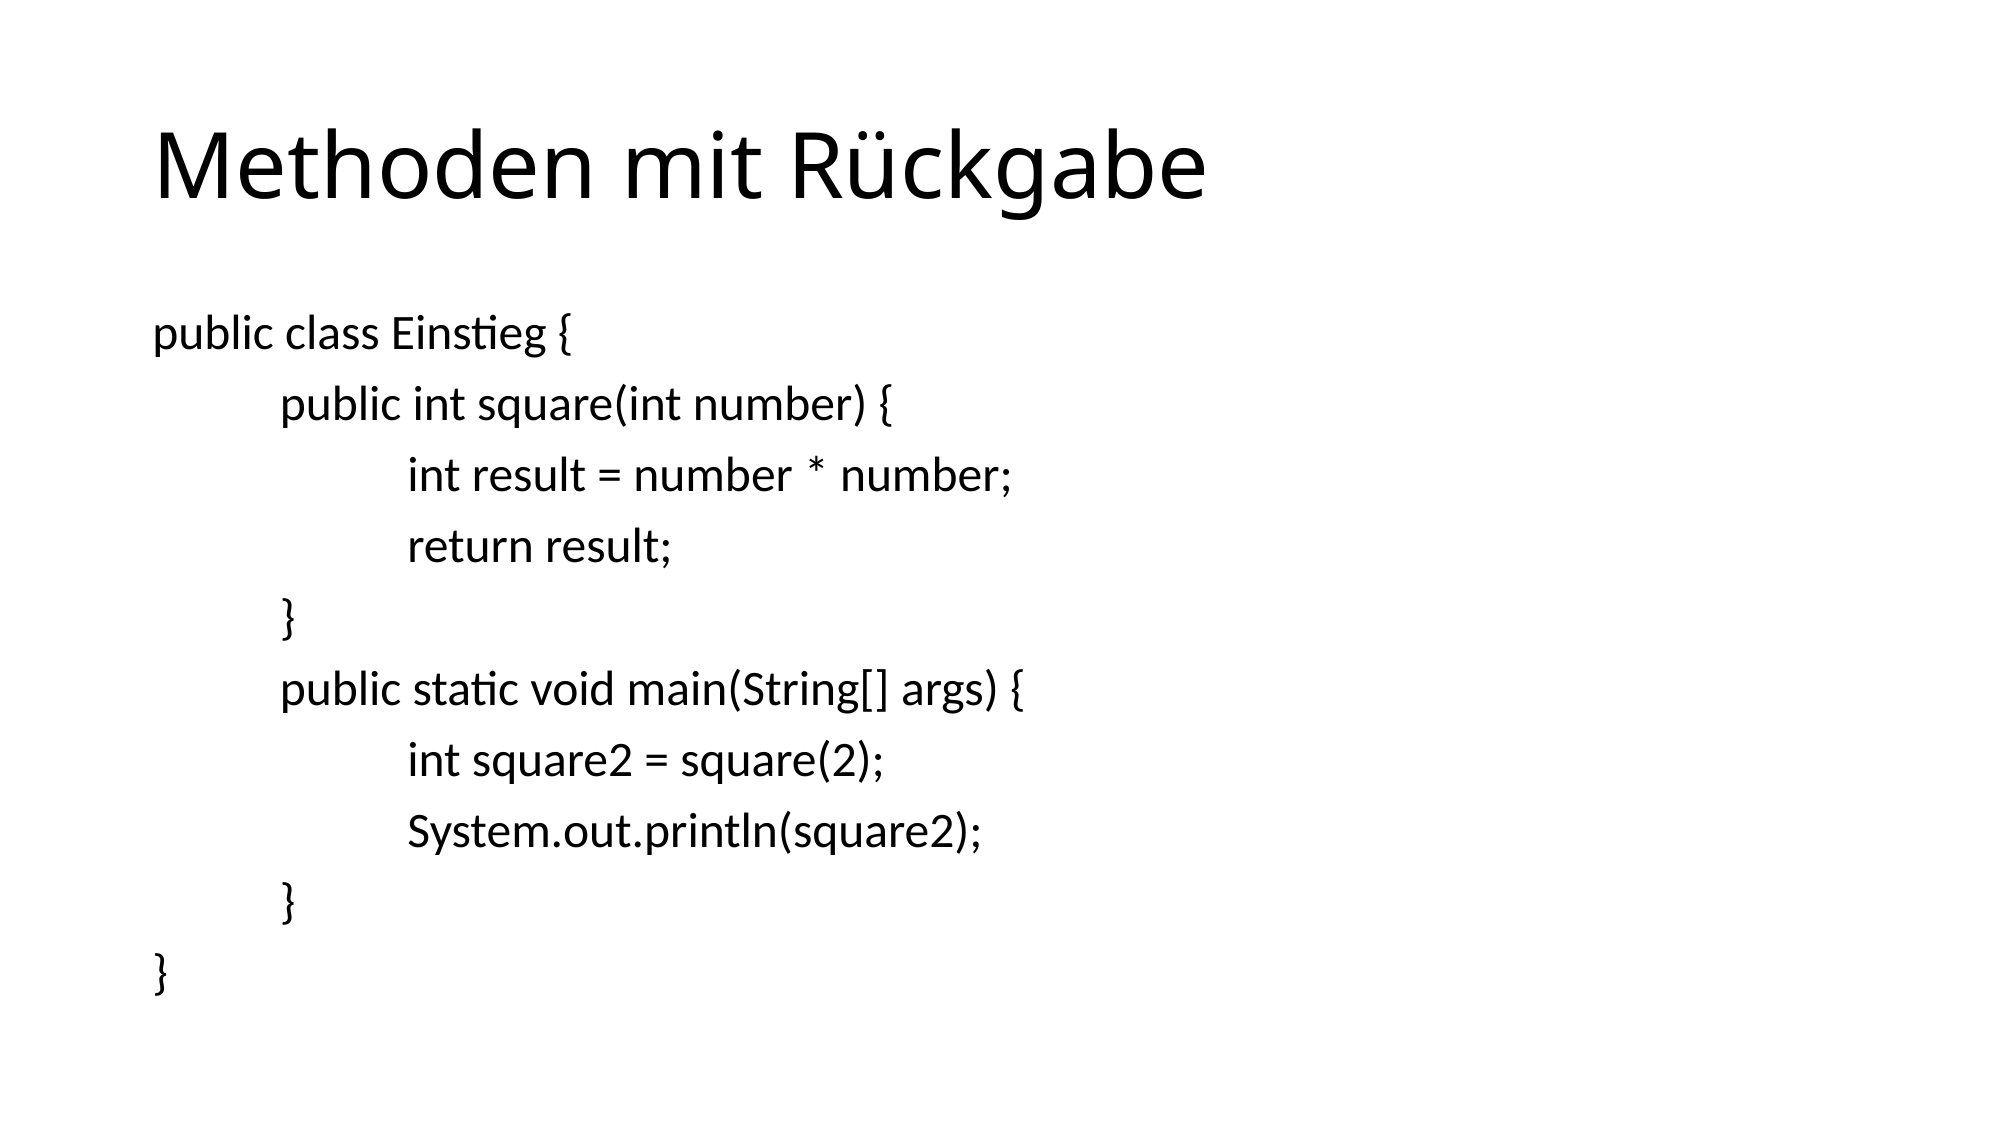

# Methoden mit Rückgabe
public class Einstieg {
	public int square(int number) {
		int result = number * number;
 		return result;
 	}
	public static void main(String[] args) {
 		int square2 = square(2);
		System.out.println(square2);
	}
}